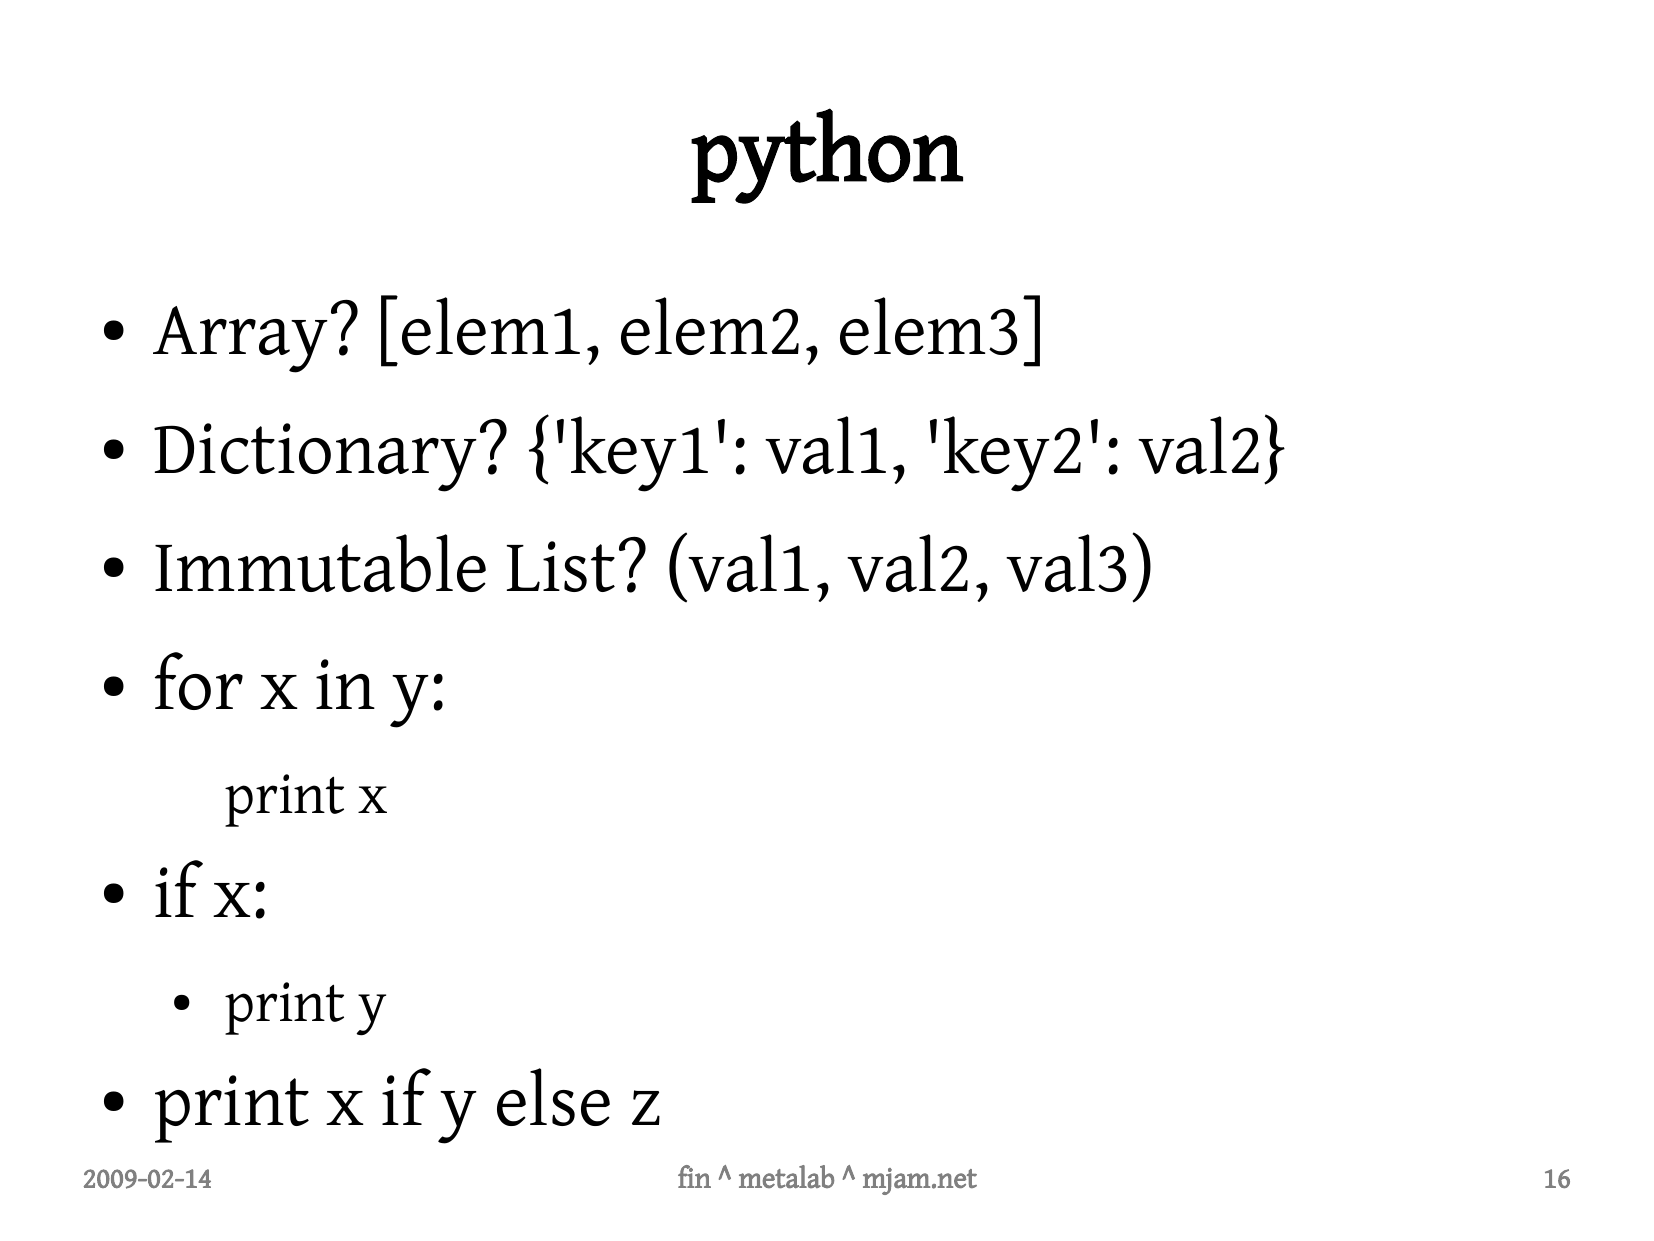

# python
Array? [elem1, elem2, elem3]
Dictionary? {'key1': val1, 'key2': val2}
Immutable List? (val1, val2, val3)
for x in y:
print x
if x:
print y
print x if y else z
2009-02-14
fin ^ metalab ^ mjam.net
16